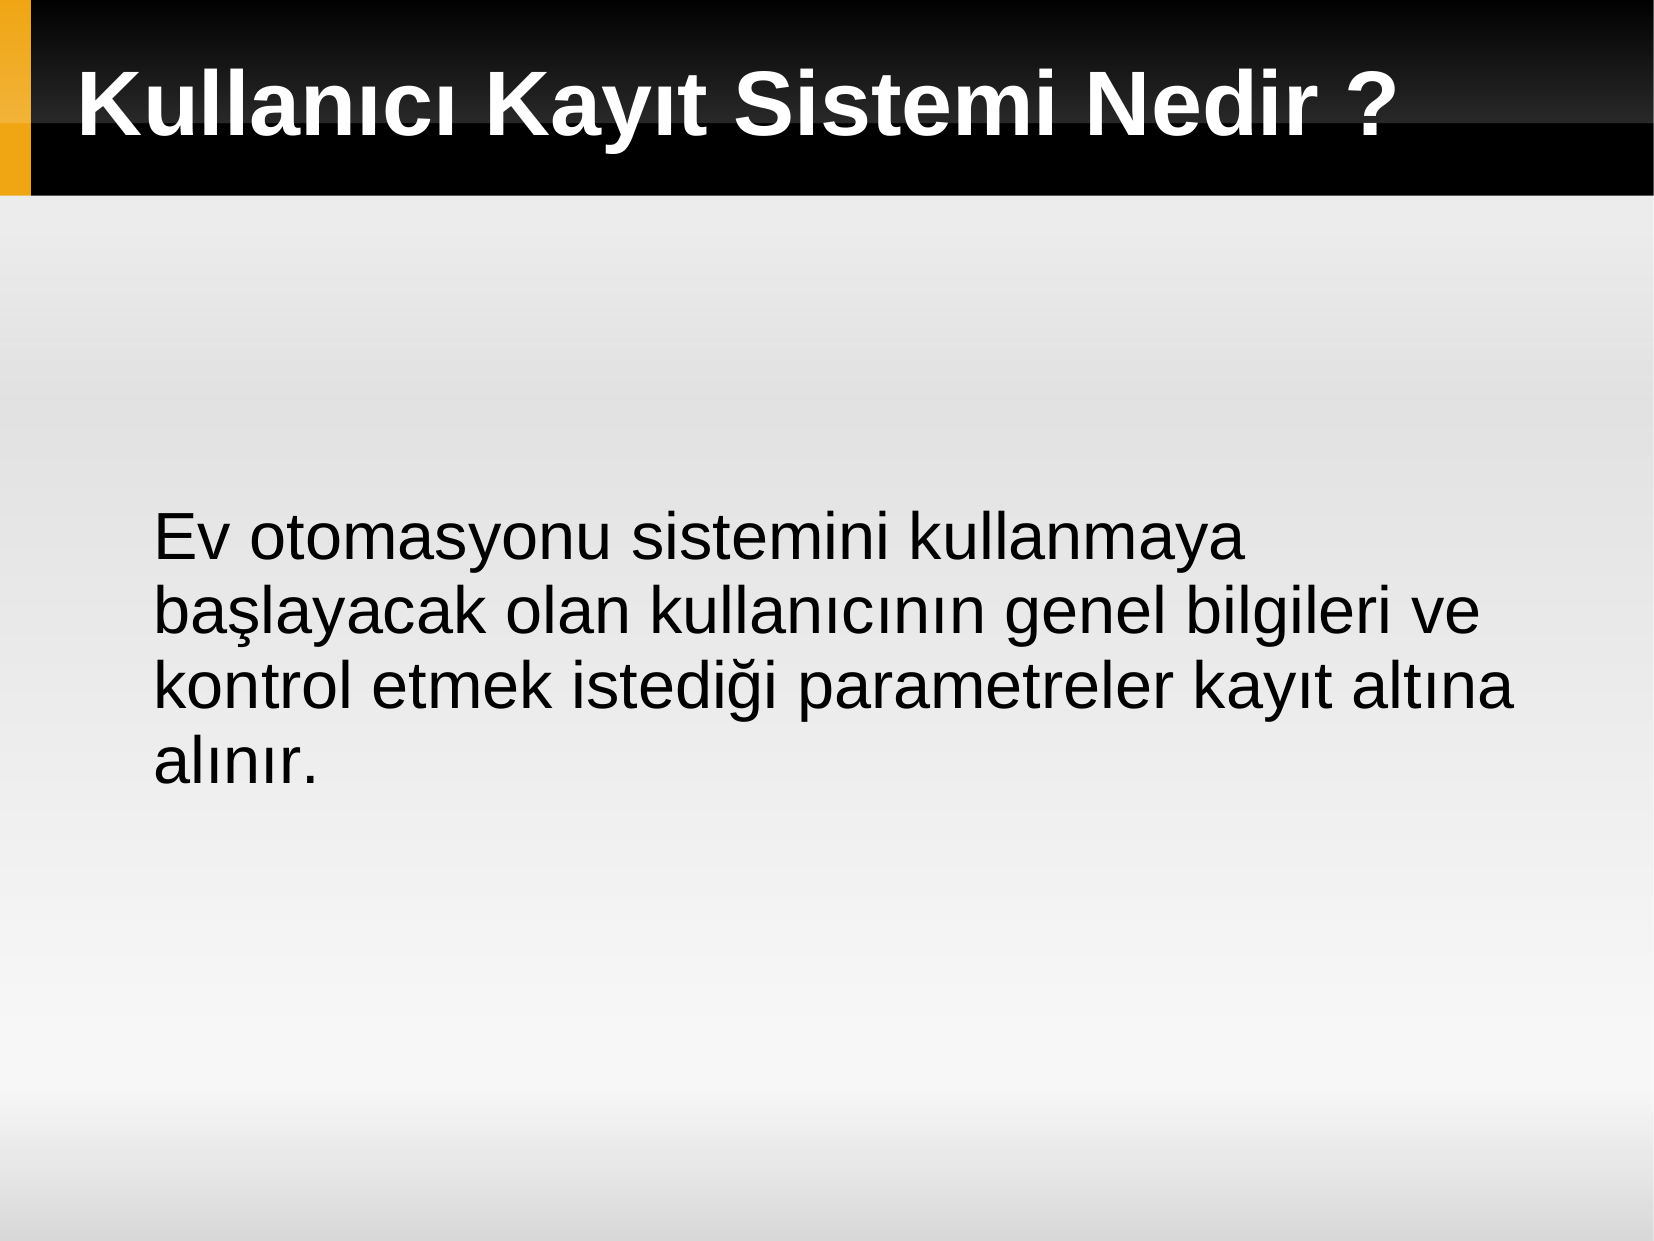

# Kullanıcı Kayıt Sistemi Nedir ?
Ev otomasyonu sistemini kullanmaya başlayacak olan kullanıcının genel bilgileri ve kontrol etmek istediği parametreler kayıt altına alınır.